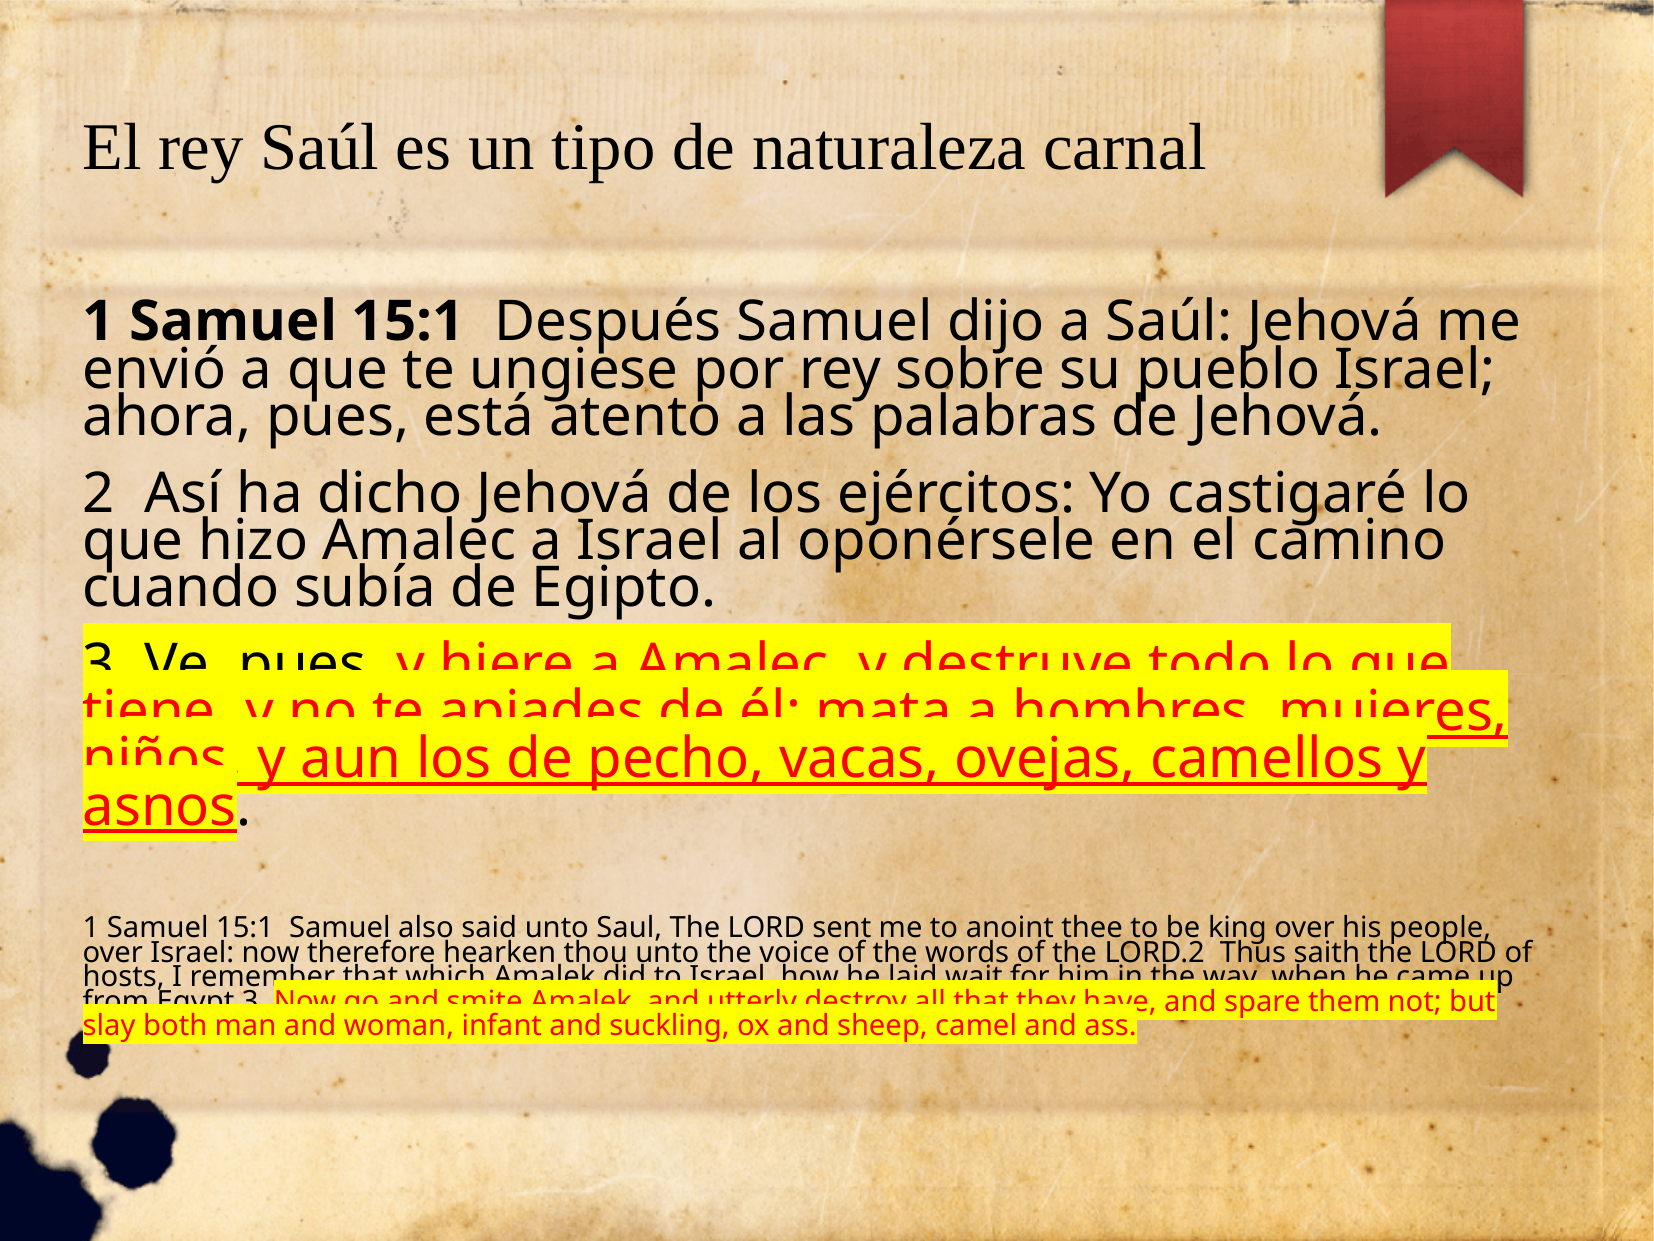

# El rey Saúl es un tipo de naturaleza carnal
1 Samuel 15:1  Después Samuel dijo a Saúl: Jehová me envió a que te ungiese por rey sobre su pueblo Israel; ahora, pues, está atento a las palabras de Jehová.
2  Así ha dicho Jehová de los ejércitos: Yo castigaré lo que hizo Amalec a Israel al oponérsele en el camino cuando subía de Egipto.
3  Ve, pues, y hiere a Amalec, y destruye todo lo que tiene, y no te apiades de él; mata a hombres, mujeres, niños, y aun los de pecho, vacas, ovejas, camellos y asnos.
1 Samuel 15:1  Samuel also said unto Saul, The LORD sent me to anoint thee to be king over his people, over Israel: now therefore hearken thou unto the voice of the words of the LORD.2  Thus saith the LORD of hosts, I remember that which Amalek did to Israel, how he laid wait for him in the way, when he came up from Egypt.3  Now go and smite Amalek, and utterly destroy all that they have, and spare them not; but slay both man and woman, infant and suckling, ox and sheep, camel and ass.